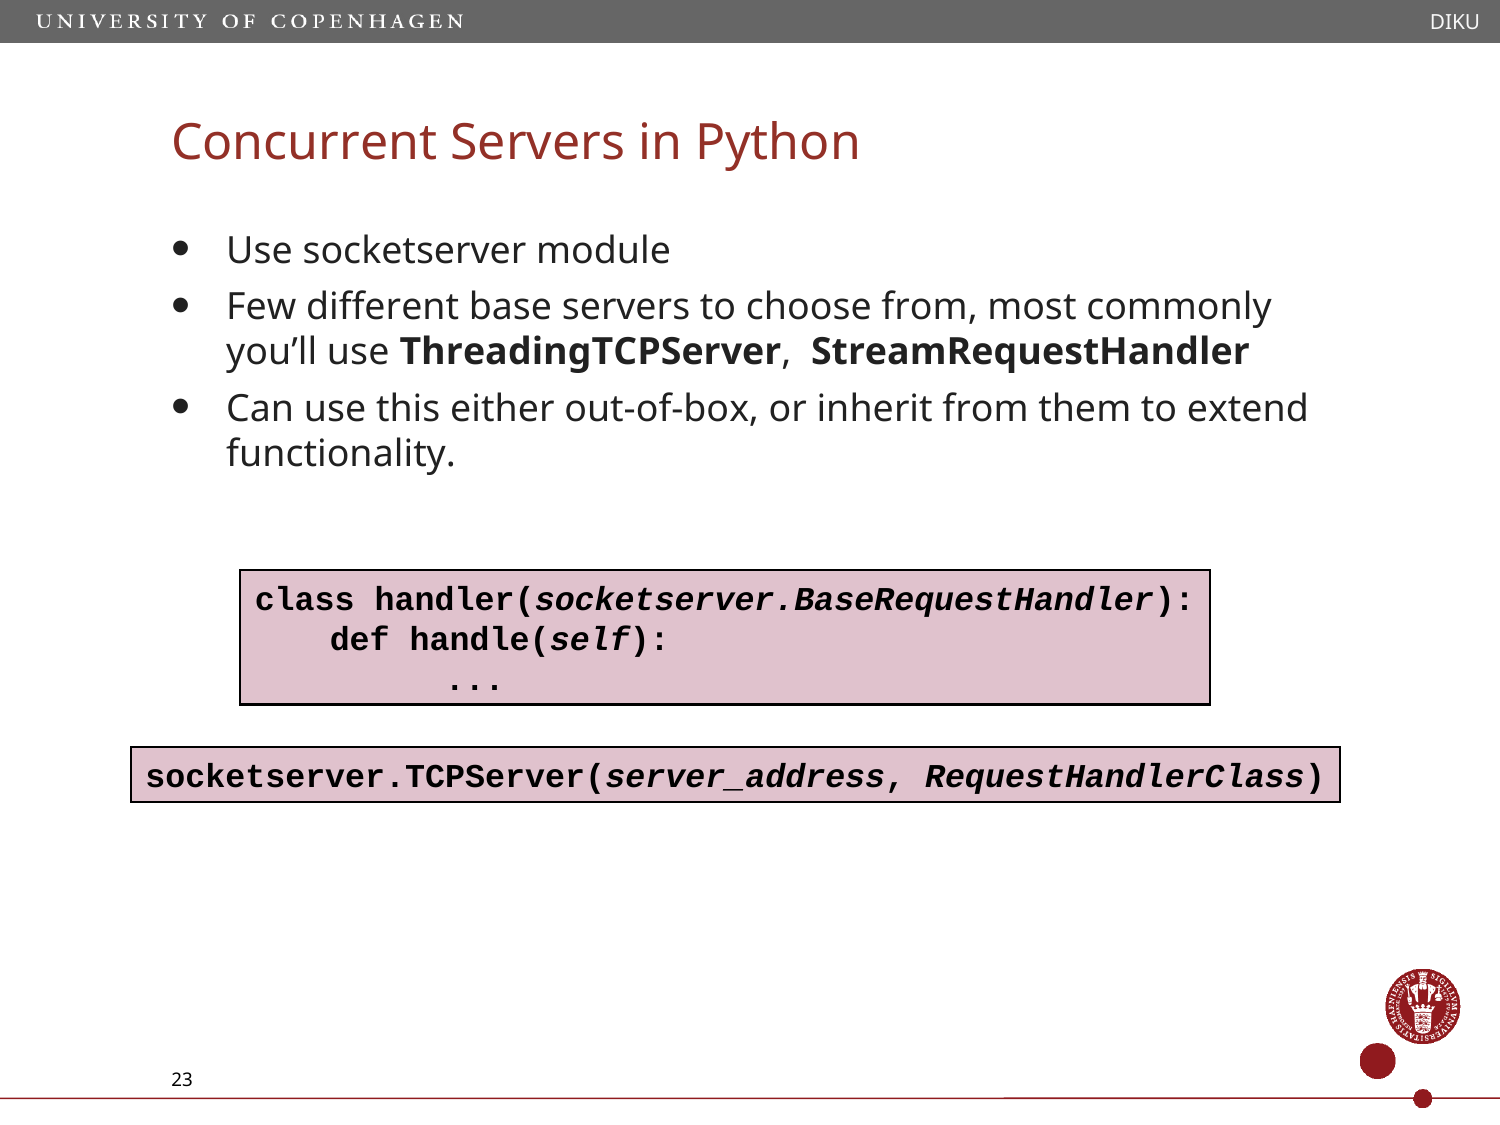

DIKU
Concurrent Servers in Python
Use socketserver module
Few different base servers to choose from, most commonly you’ll use ThreadingTCPServer, StreamRequestHandler
Can use this either out-of-box, or inherit from them to extend functionality.
class handler(socketserver.BaseRequestHandler):
	def handle(self):
		 ...
socketserver.TCPServer(server_address, RequestHandlerClass)